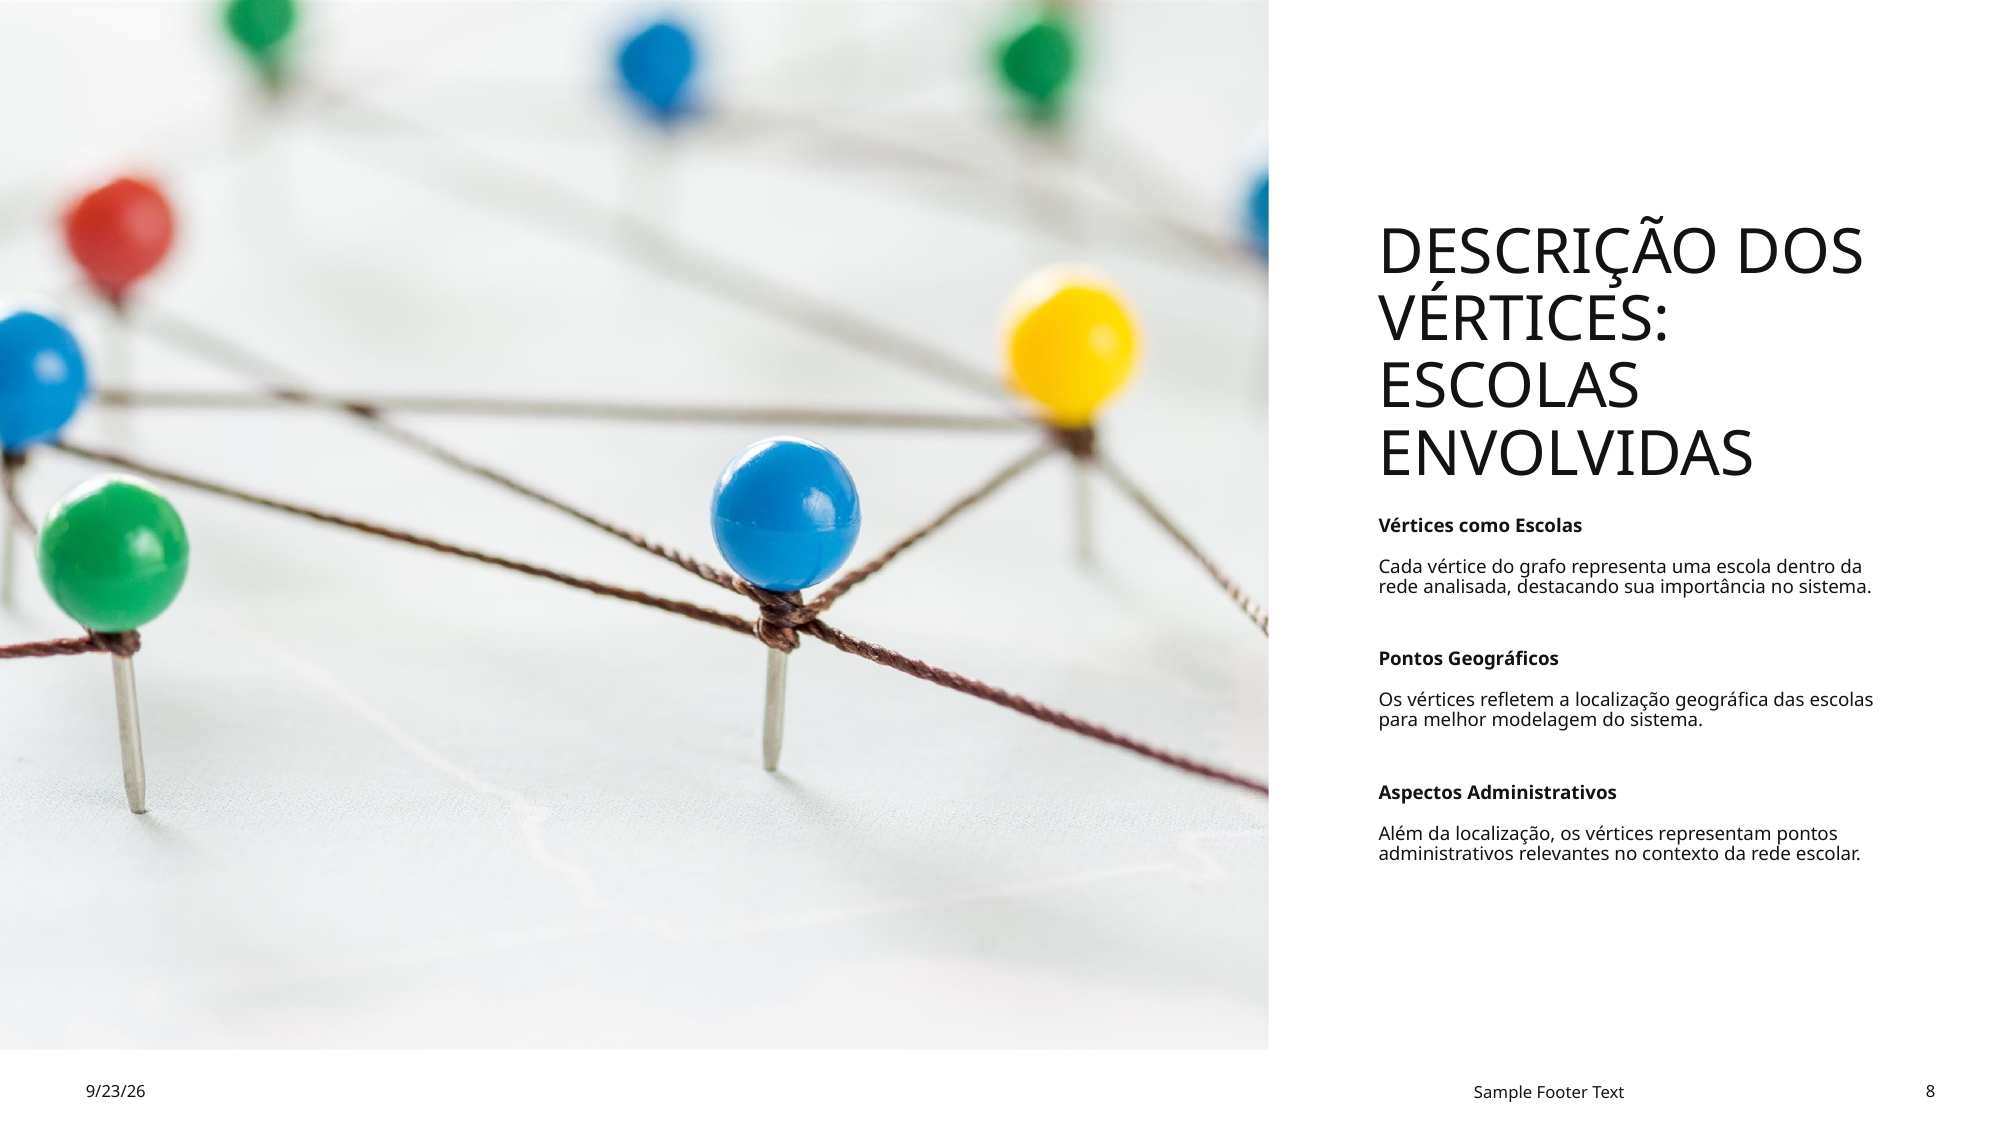

# Descrição dos vértices: escolas envolvidas
Vértices como Escolas
Cada vértice do grafo representa uma escola dentro da rede analisada, destacando sua importância no sistema.
Pontos Geográficos
Os vértices refletem a localização geográfica das escolas para melhor modelagem do sistema.
Aspectos Administrativos
Além da localização, os vértices representam pontos administrativos relevantes no contexto da rede escolar.
Sample Footer Text